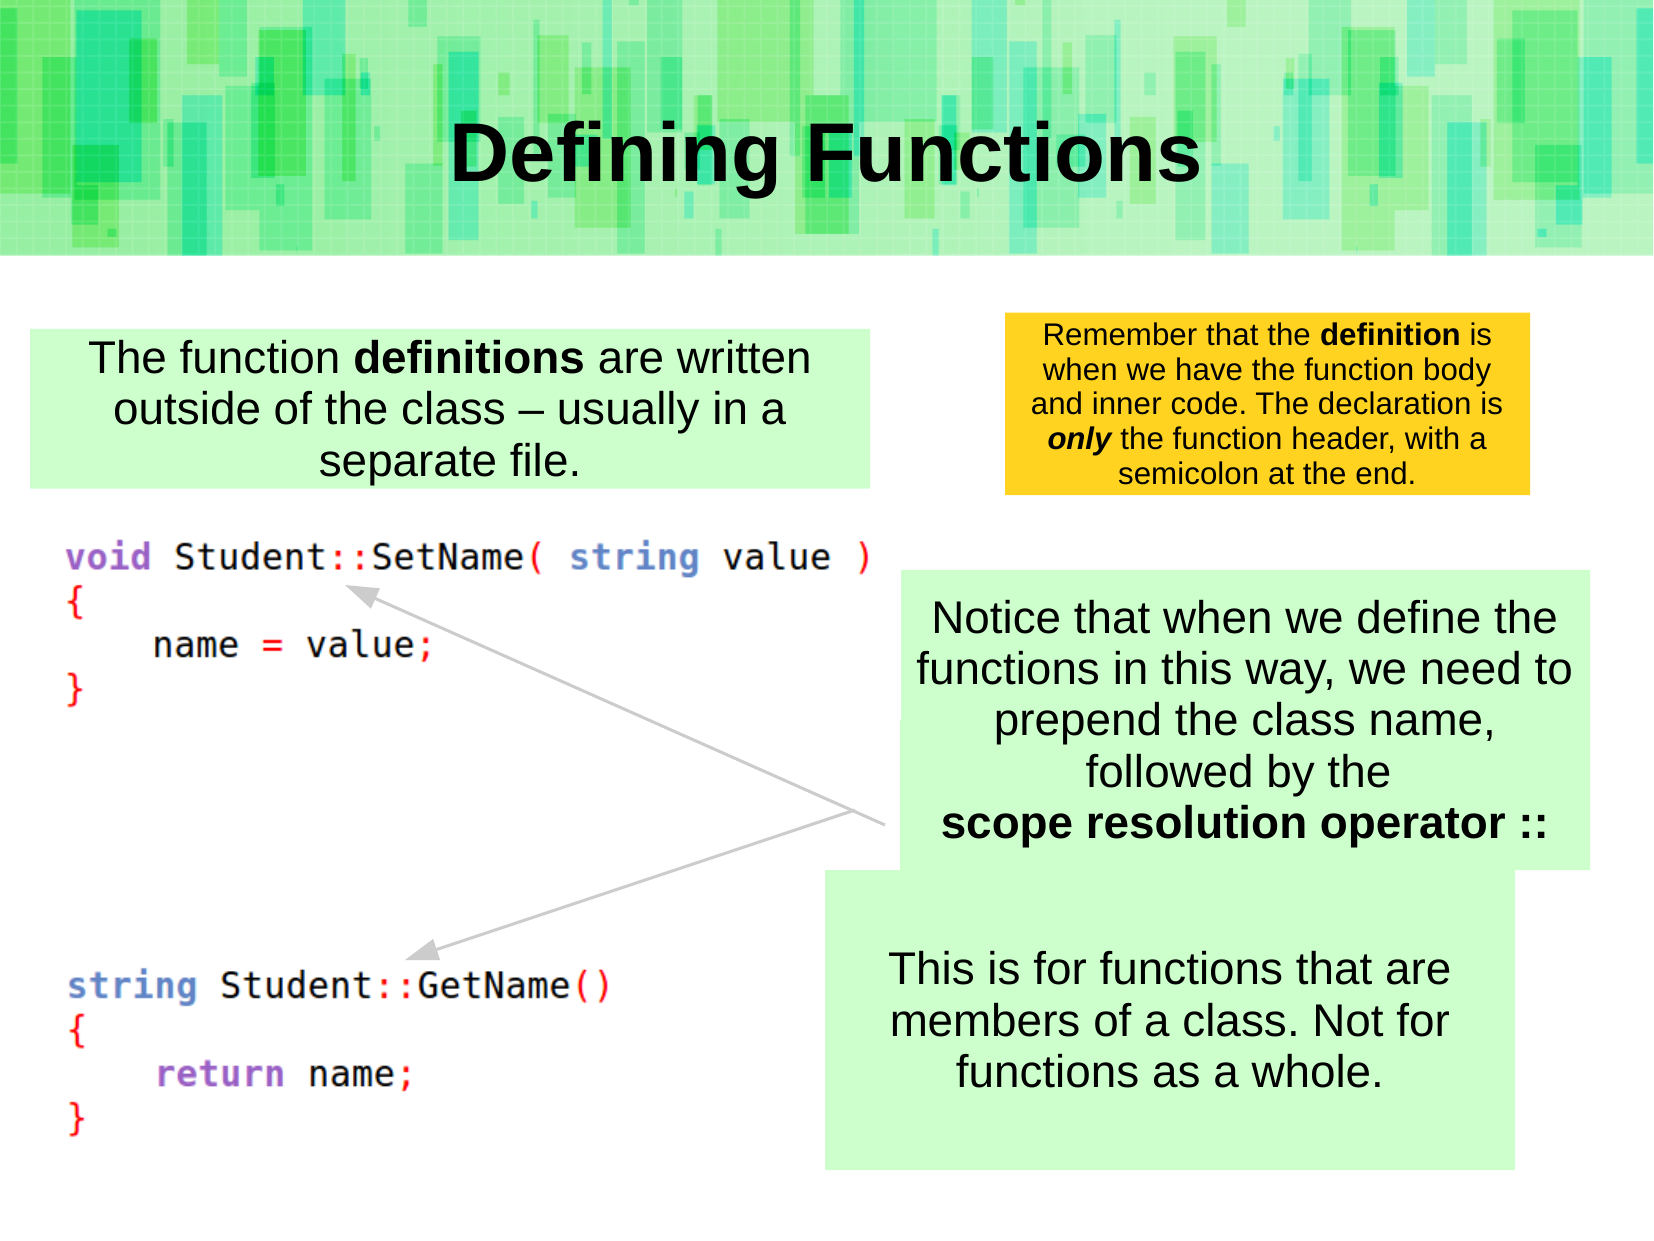

# Defining Functions
Remember that the definition is when we have the function body and inner code. The declaration is only the function header, with a semicolon at the end.
The function definitions are written outside of the class – usually in a separate file.
Notice that when we define the functions in this way, we need to prepend the class name, followed by the
scope resolution operator ::
This is for functions that are members of a class. Not for functions as a whole.